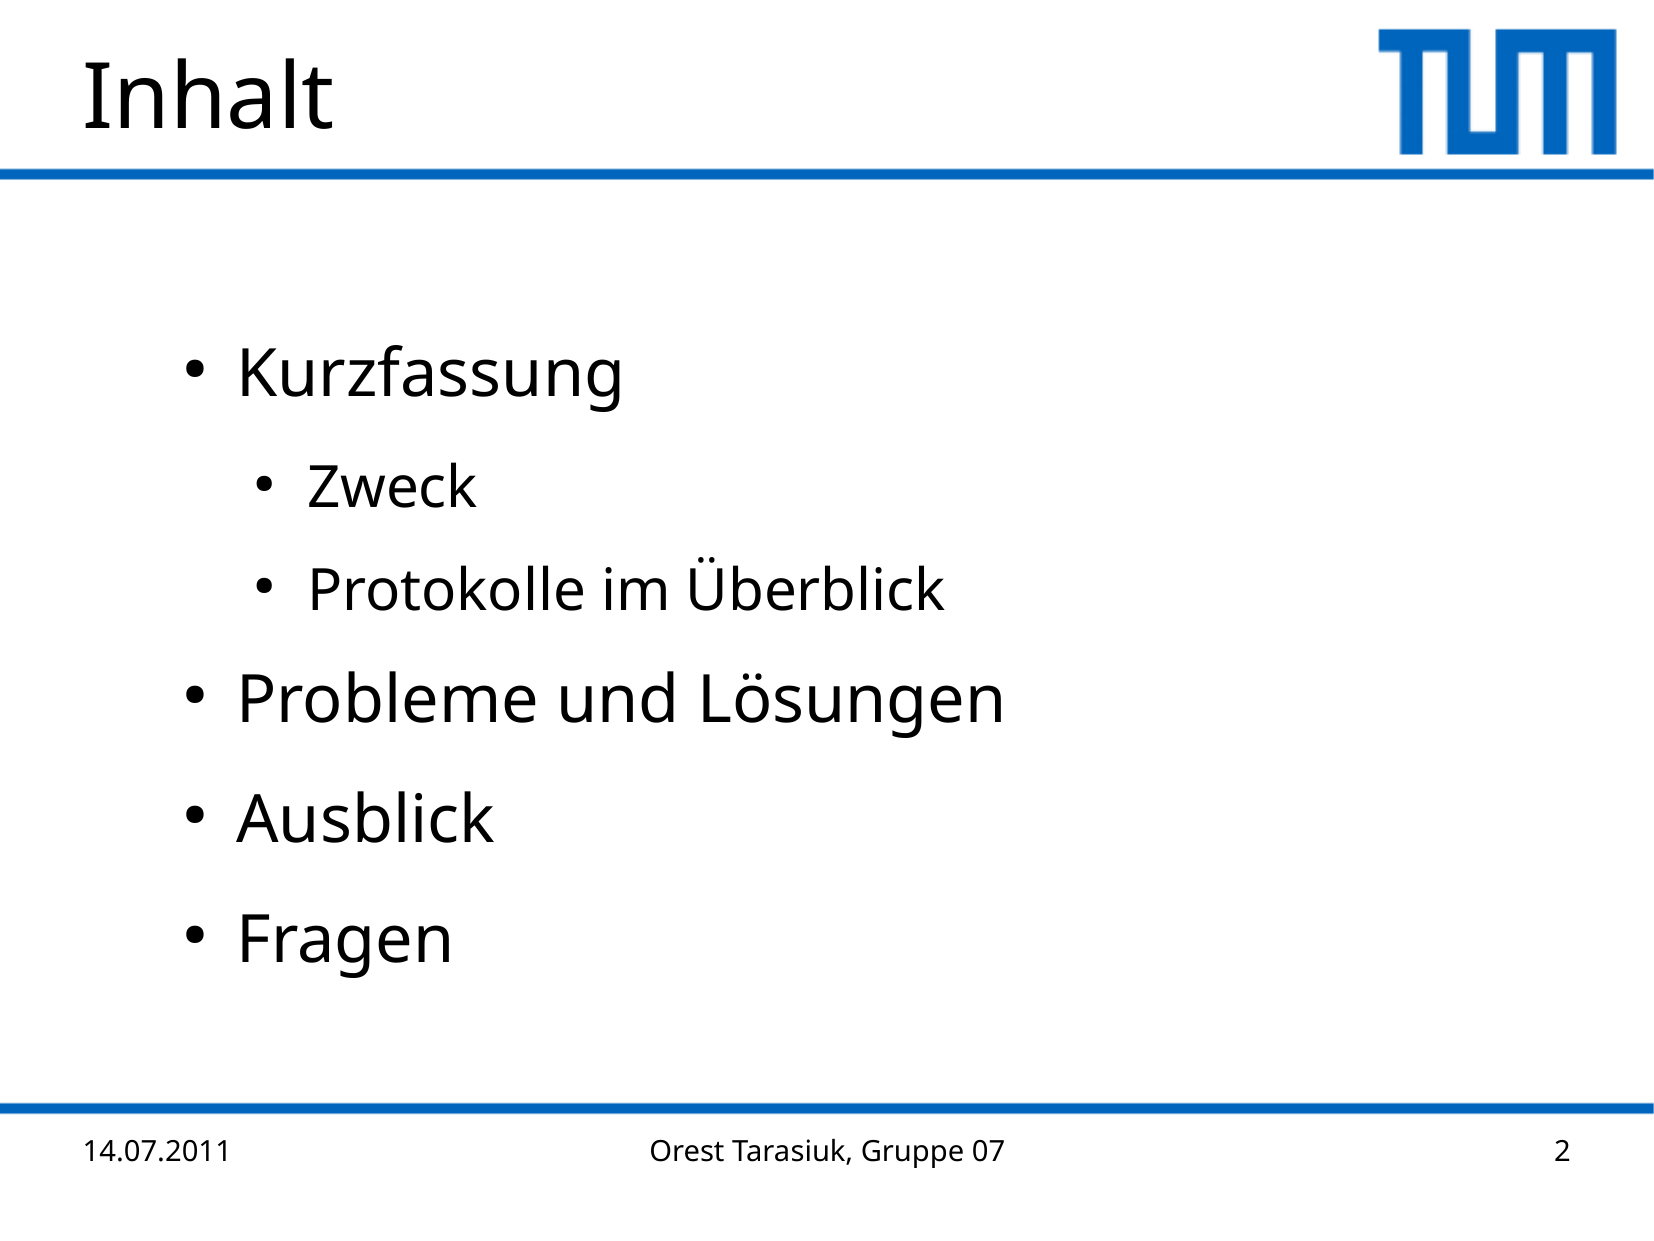

# Inhalt
Kurzfassung
Zweck
Protokolle im Überblick
Probleme und Lösungen
Ausblick
Fragen
14.07.2011
Orest Tarasiuk, Gruppe 07
2